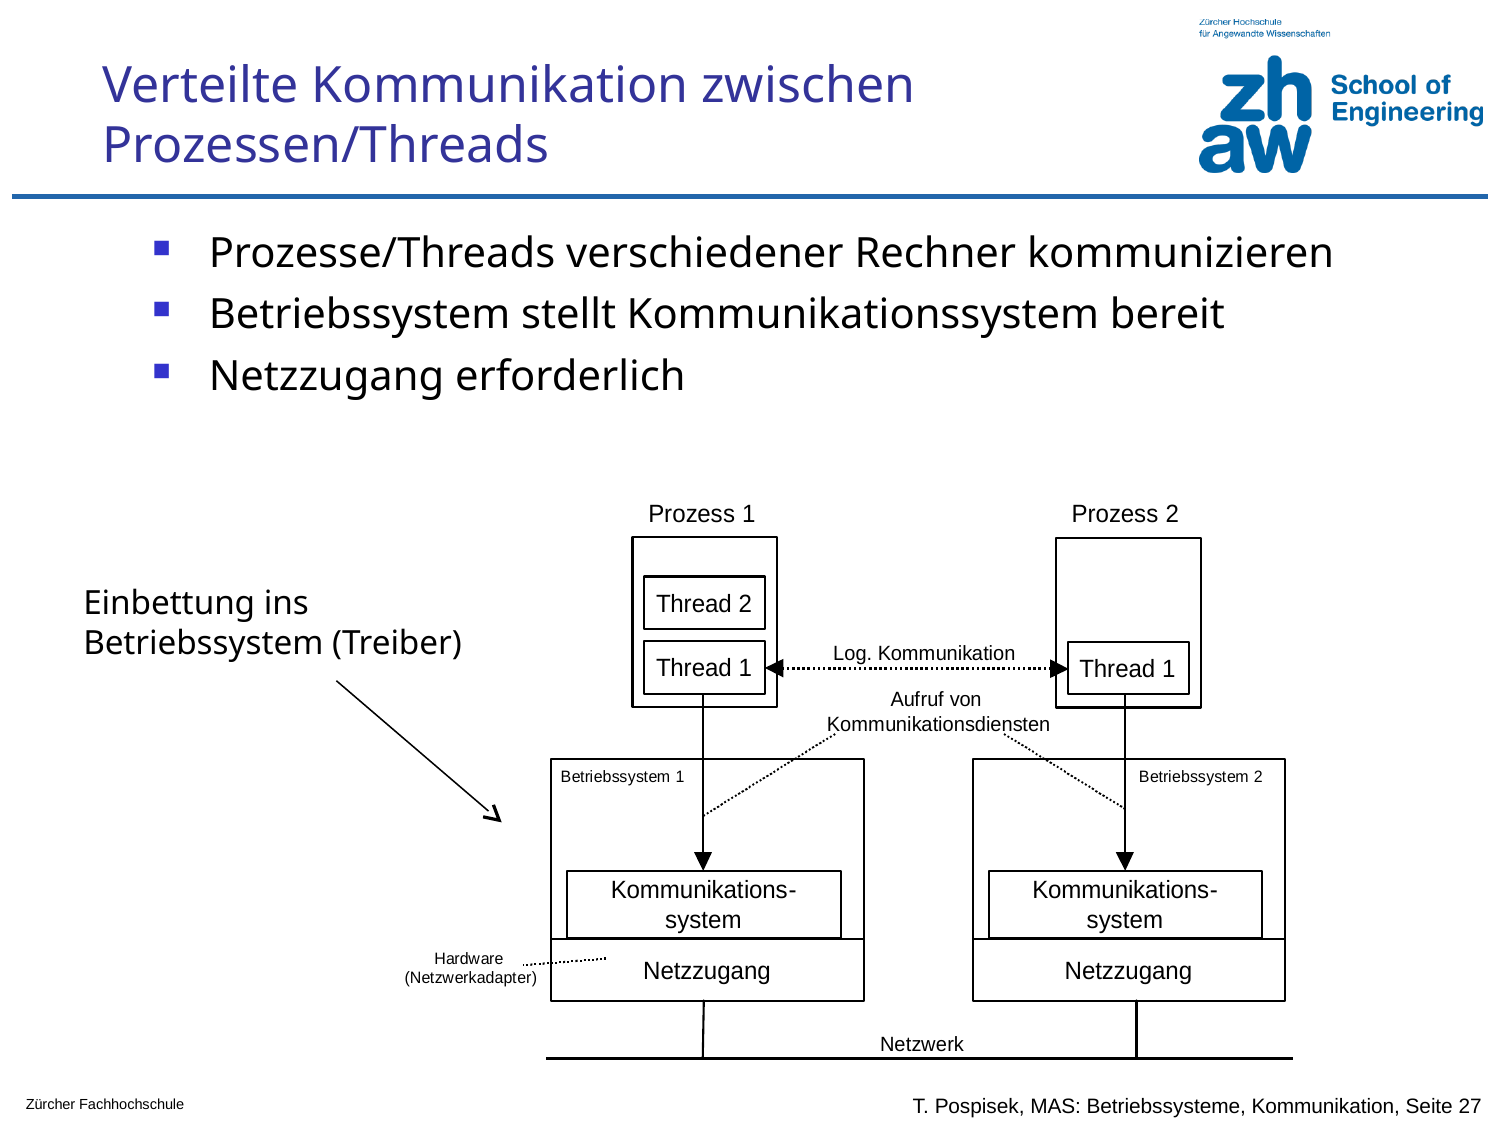

Verteilte Kommunikation zwischen
Prozessen/Threads
# Prozesse/Threads verschiedener Rechner kommunizieren
Betriebssystem stellt Kommunikationssystem bereit
Netzzugang erforderlich
Einbettung ins
Betriebssystem (Treiber)